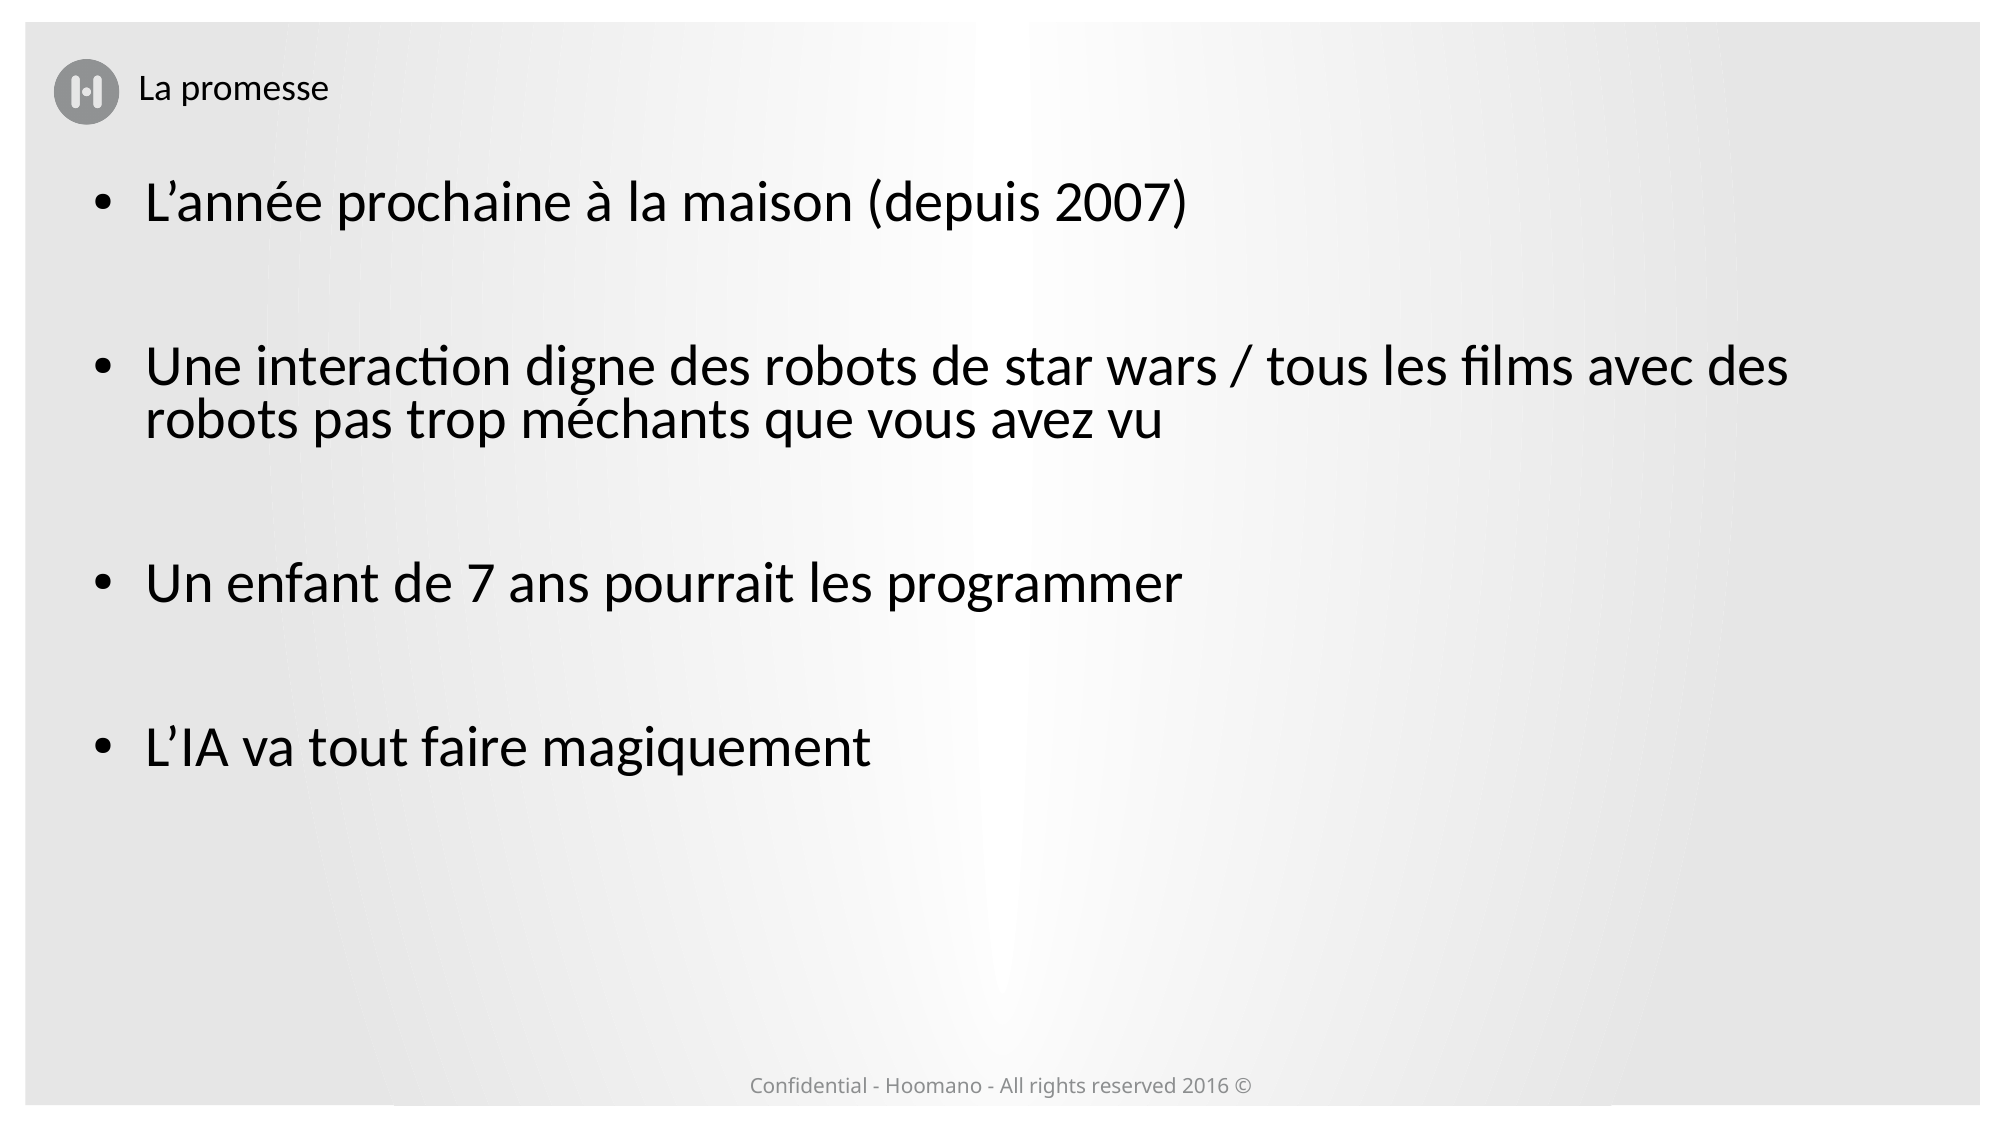

# La promesse
L’année prochaine à la maison (depuis 2007)
Une interaction digne des robots de star wars / tous les films avec des robots pas trop méchants que vous avez vu
Un enfant de 7 ans pourrait les programmer
L’IA va tout faire magiquement